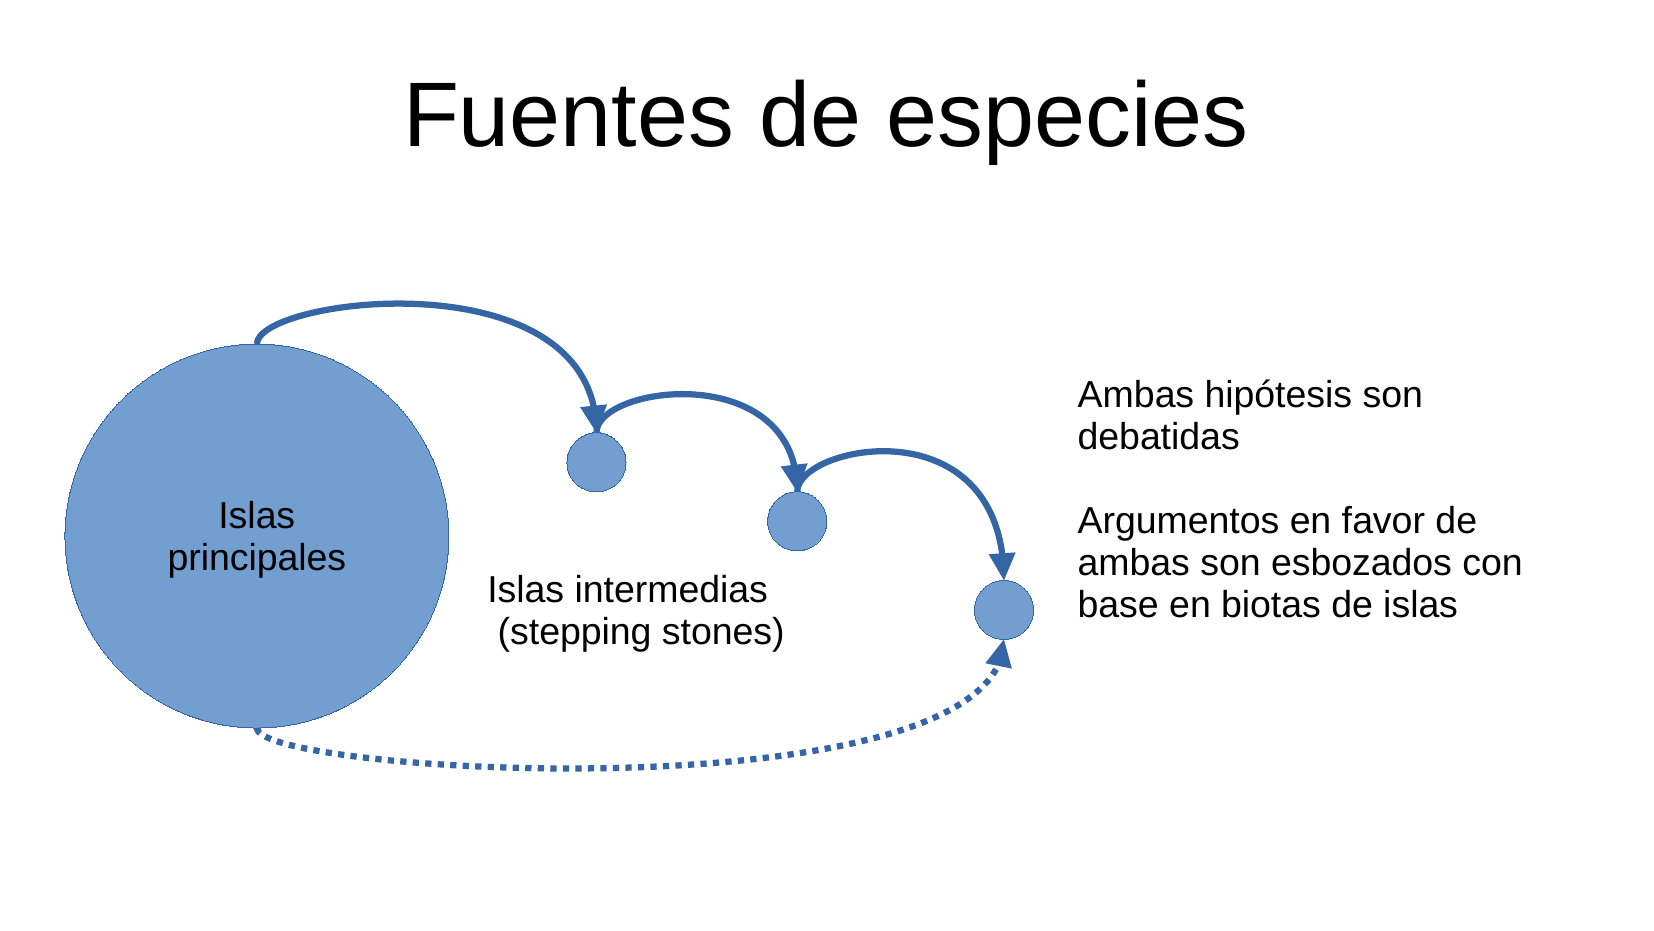

# Fuentes de especies
Islas principales
Ambas hipótesis son debatidas
Argumentos en favor de ambas son esbozados con base en biotas de islas
Islas intermedias
 (stepping stones)